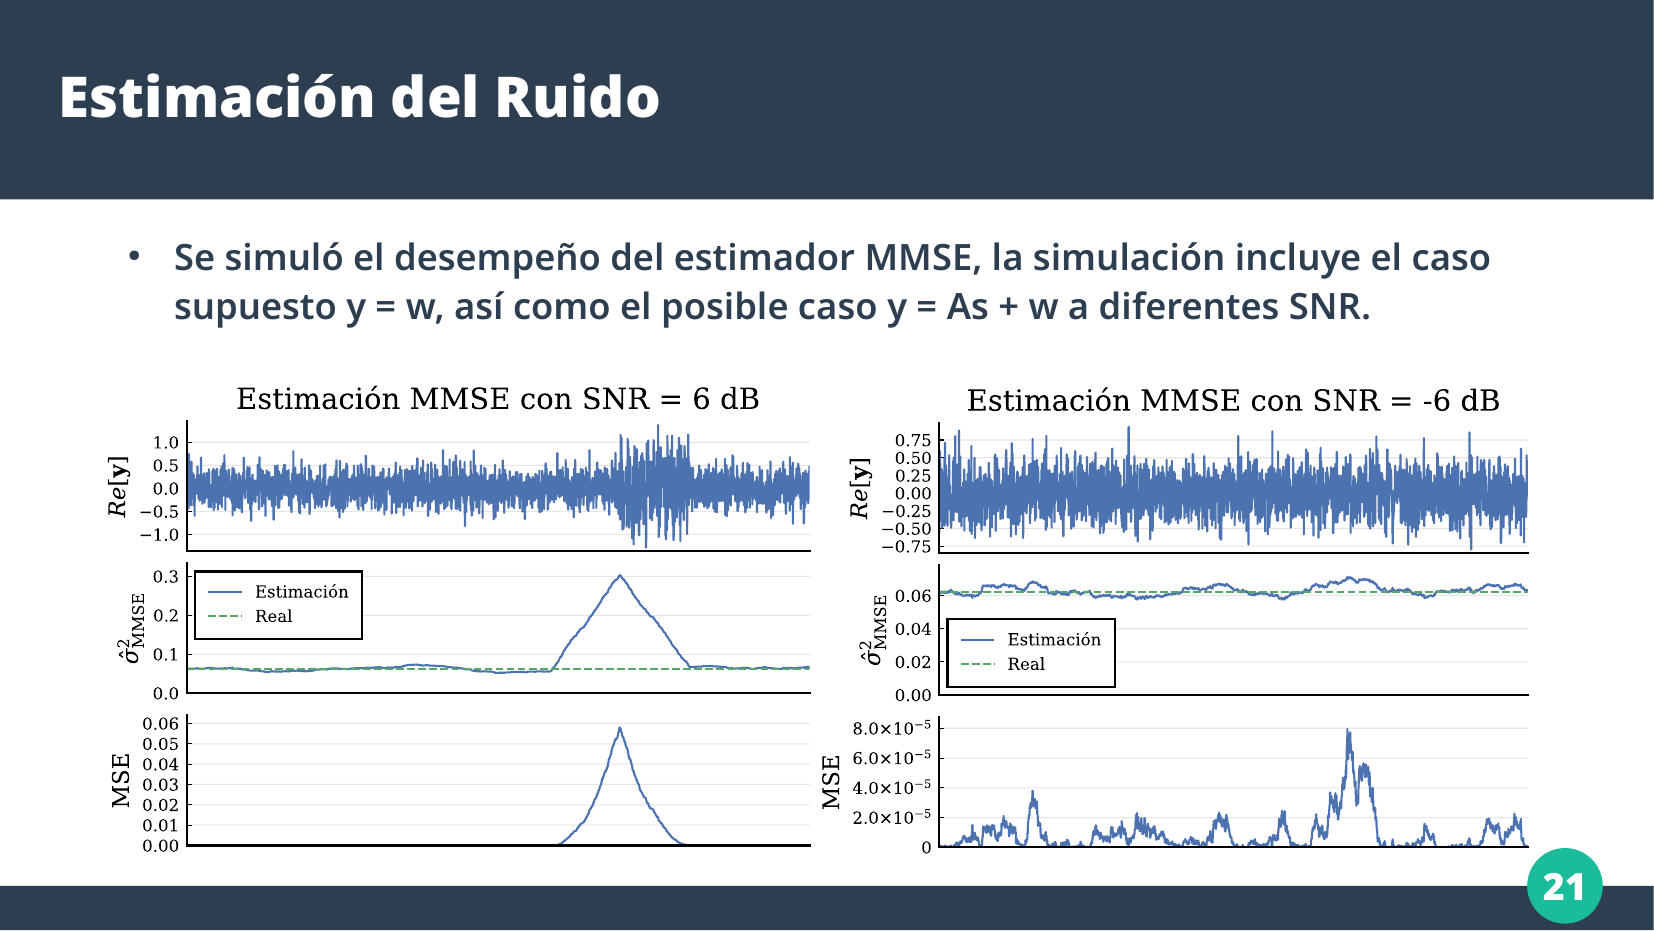

# Estimación del Ruido
Se simuló el desempeño del estimador MMSE, la simulación incluye el caso supuesto y = w, así como el posible caso y = As + w a diferentes SNR.